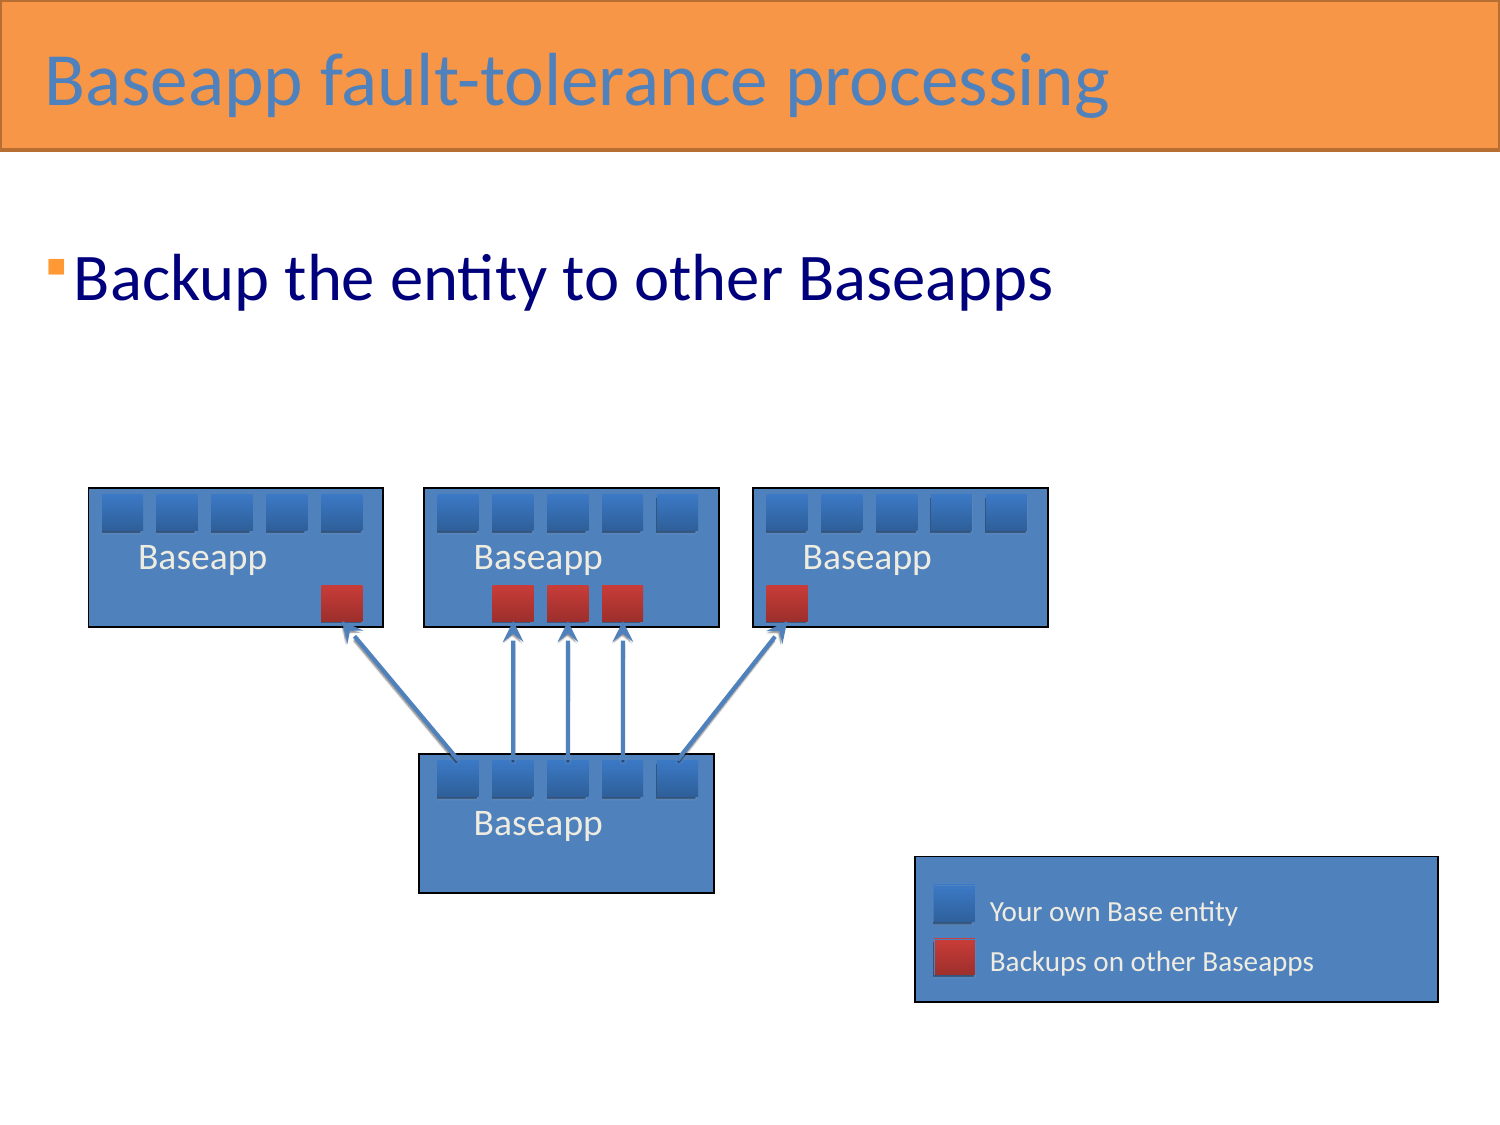

# Baseapp fault-tolerance processing
Backup the entity to other Baseapps
Baseapp
Baseapp
Baseapp
Baseapp
Your own Base entity
Backups on other Baseapps